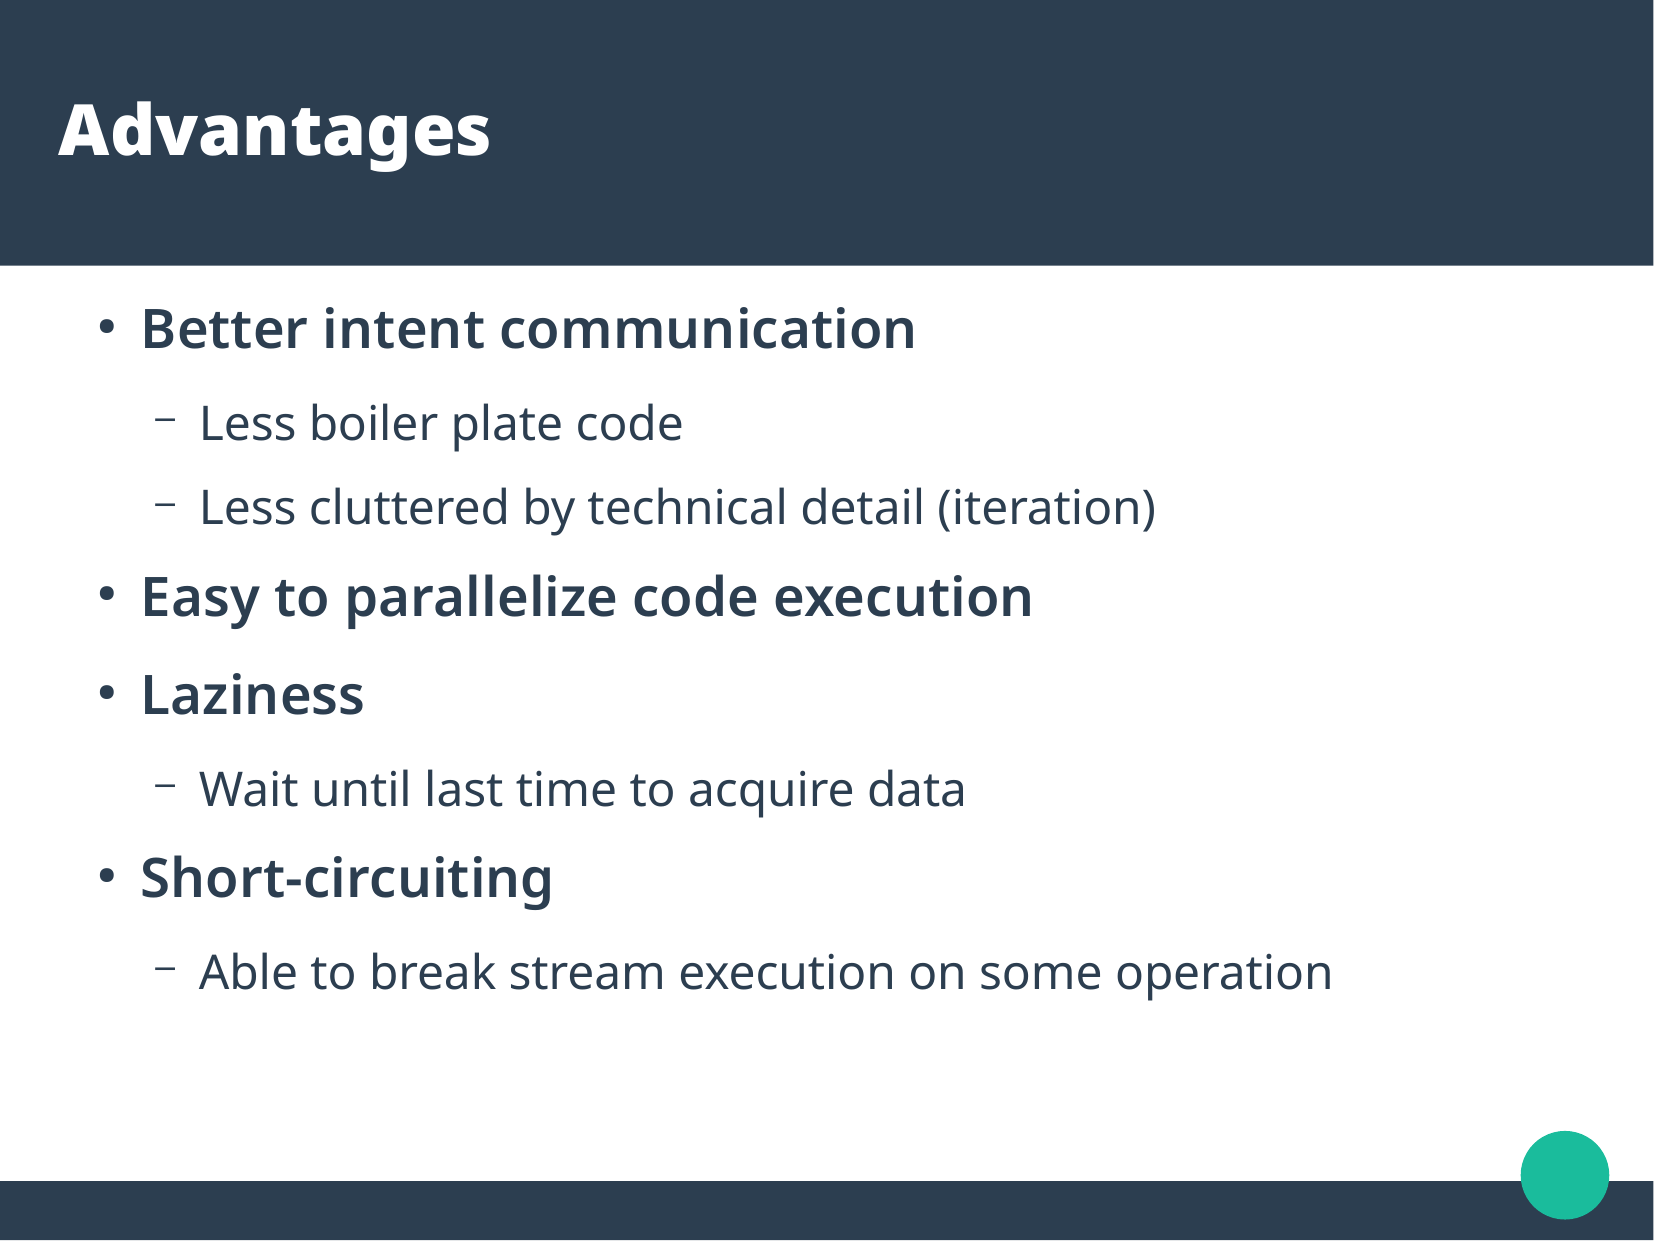

# Advantages
Better intent communication
Less boiler plate code
Less cluttered by technical detail (iteration)
Easy to parallelize code execution
Laziness
Wait until last time to acquire data
Short-circuiting
Able to break stream execution on some operation